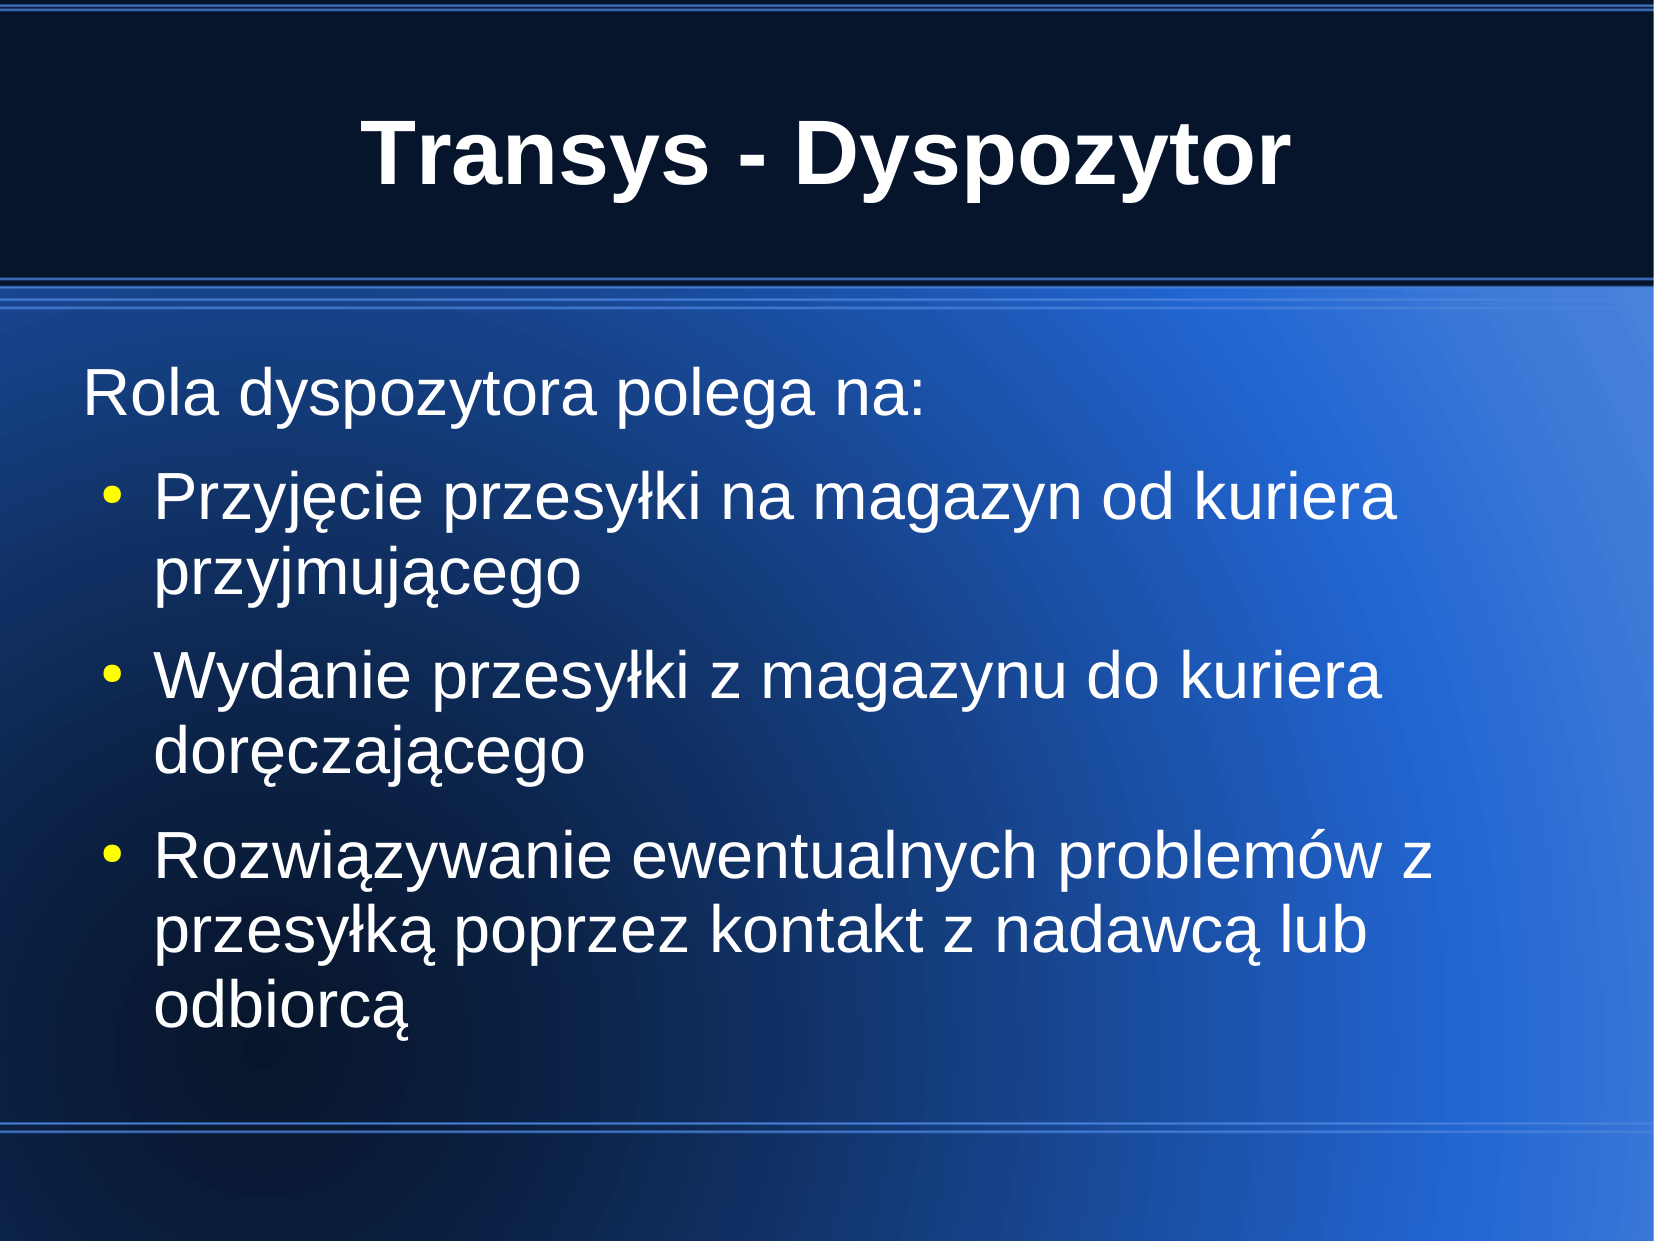

# Transys - Dyspozytor
Rola dyspozytora polega na:
Przyjęcie przesyłki na magazyn od kuriera przyjmującego
Wydanie przesyłki z magazynu do kuriera doręczającego
Rozwiązywanie ewentualnych problemów z przesyłką poprzez kontakt z nadawcą lub odbiorcą